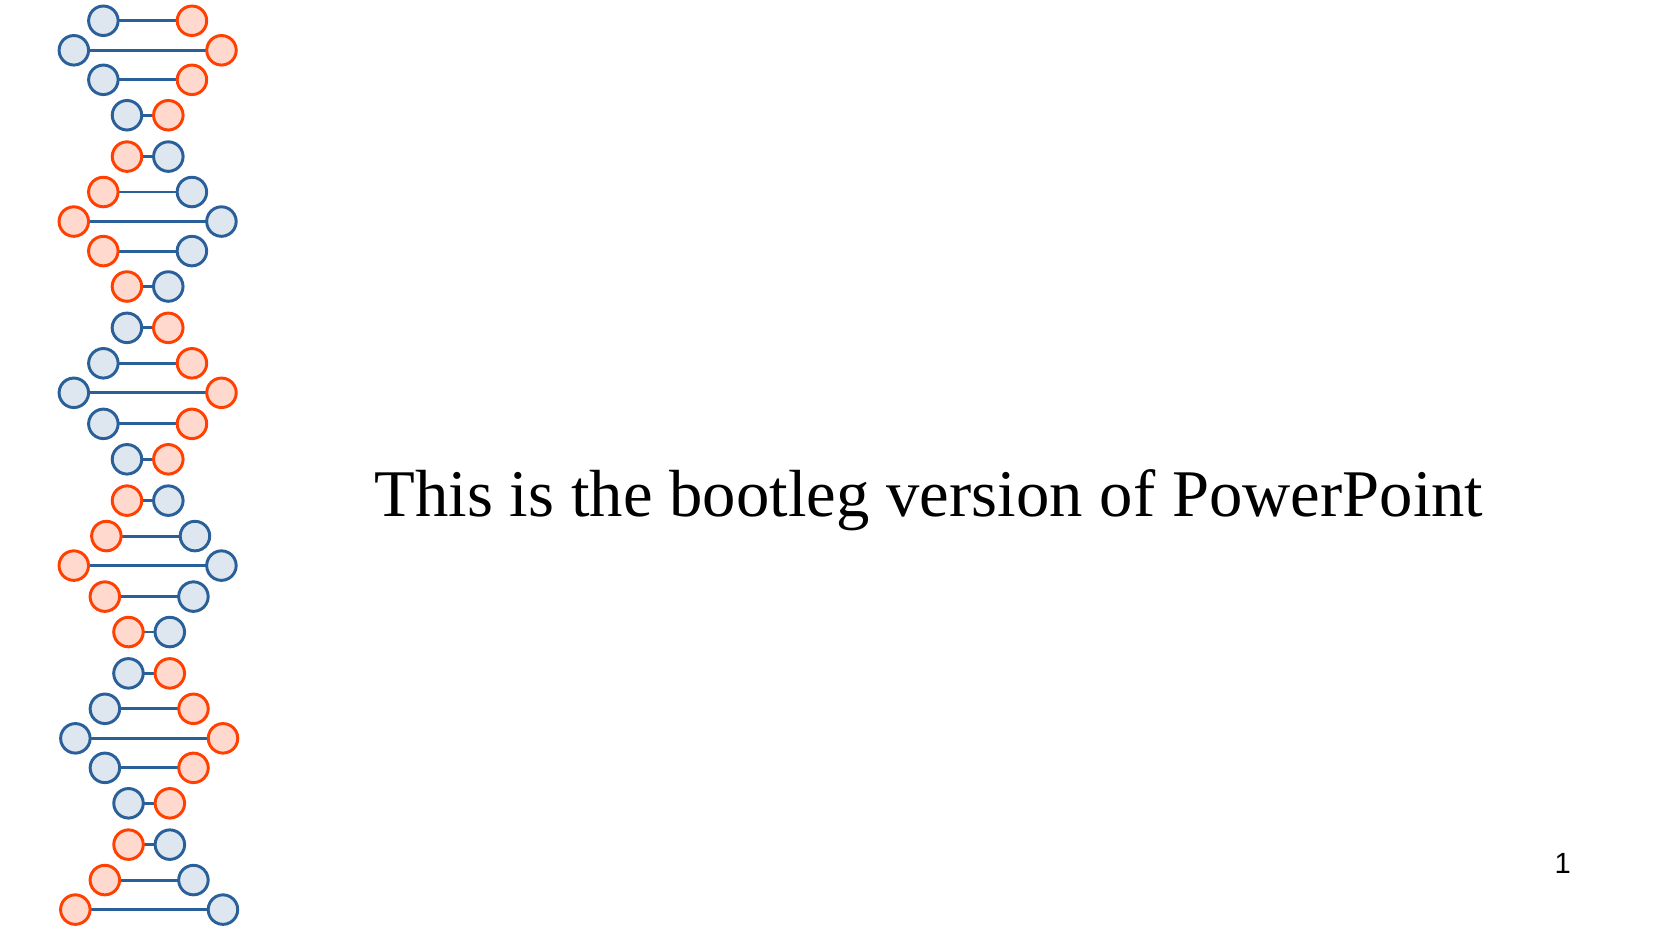

# This is the bootleg version of PowerPoint
1